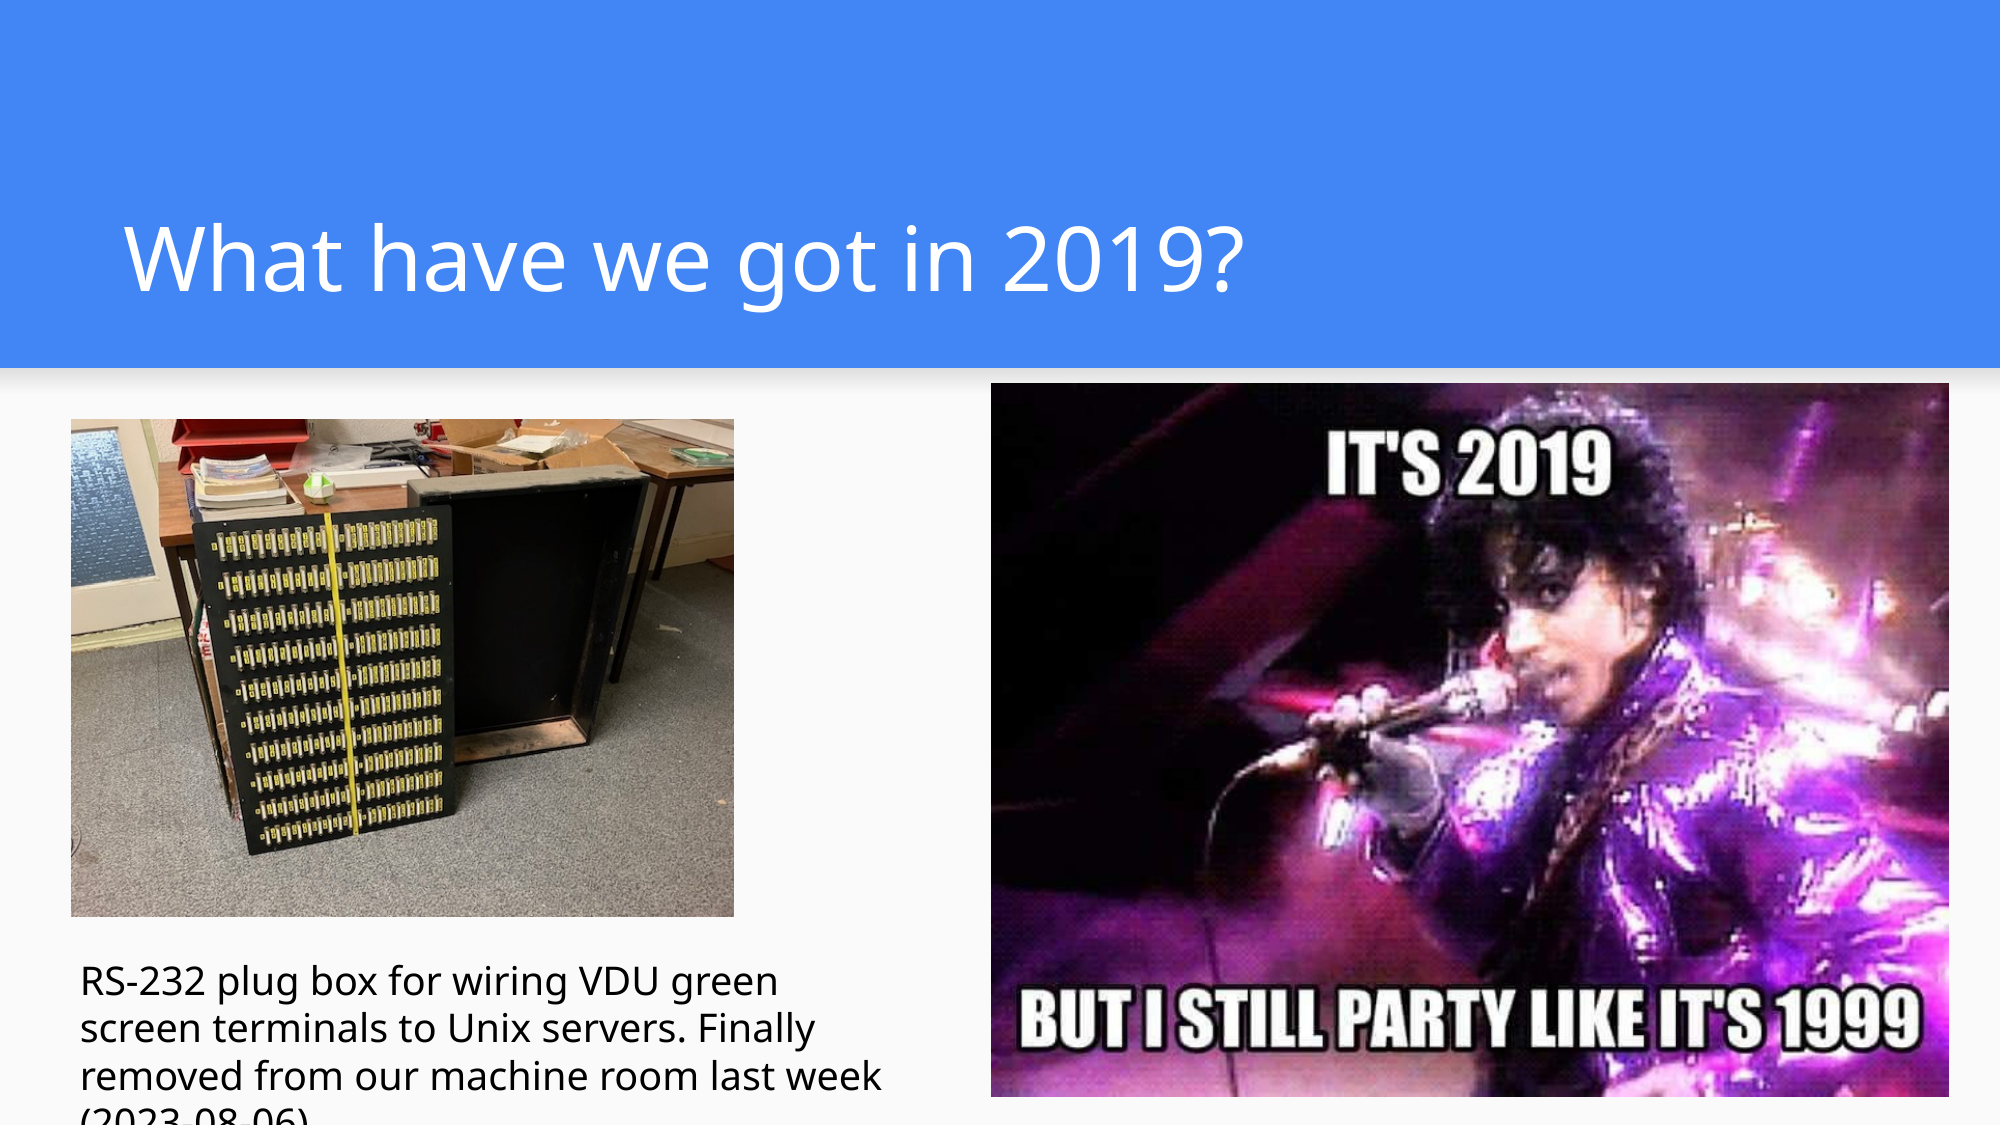

# What have we got in 2019?
RS-232 plug box for wiring VDU green screen terminals to Unix servers. Finally removed from our machine room last week (2023-08-06)